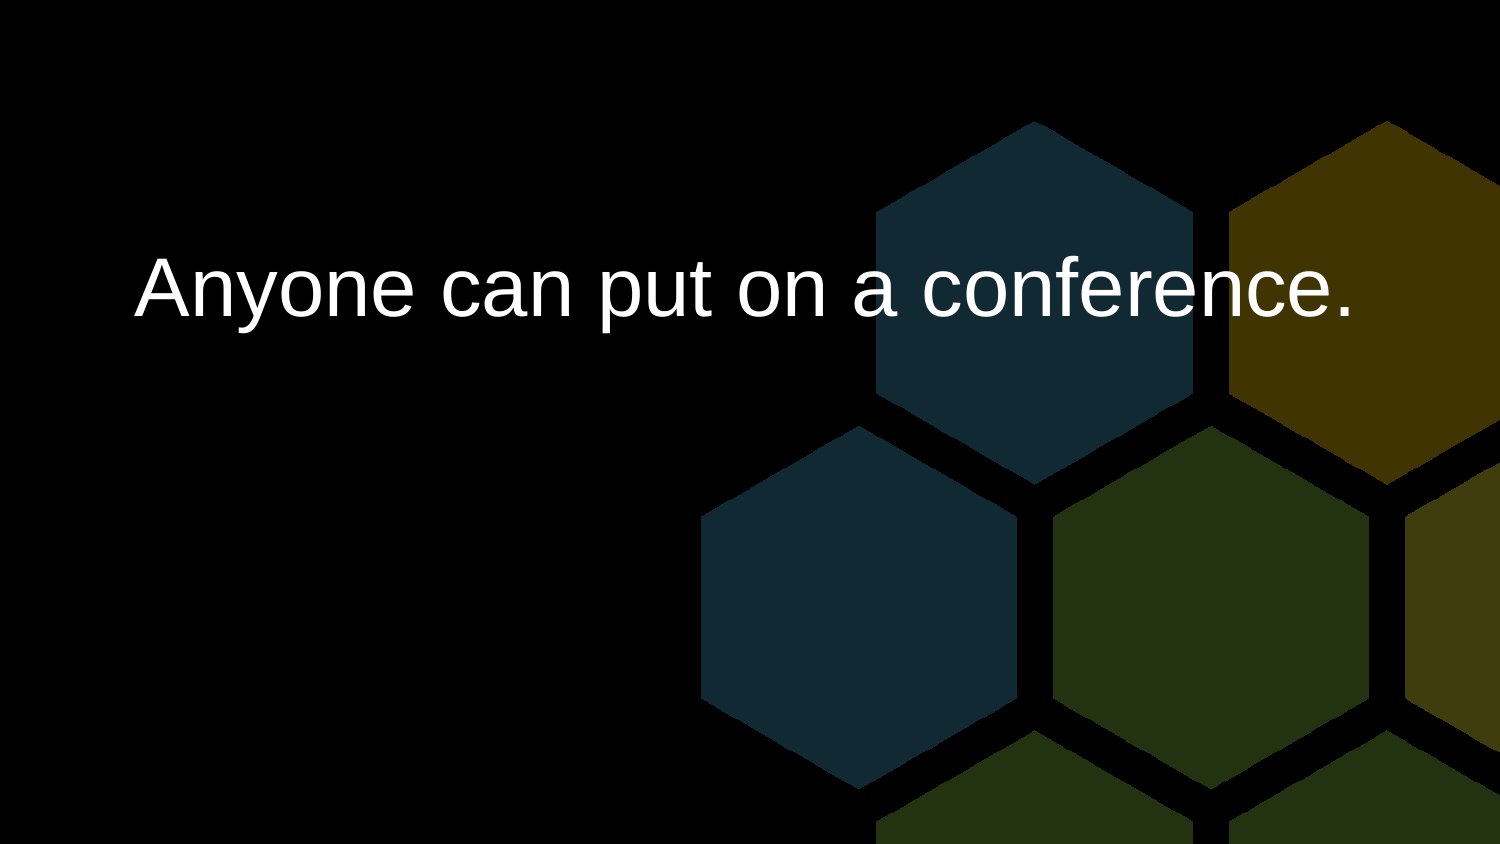

# Anyone can put on a conference.